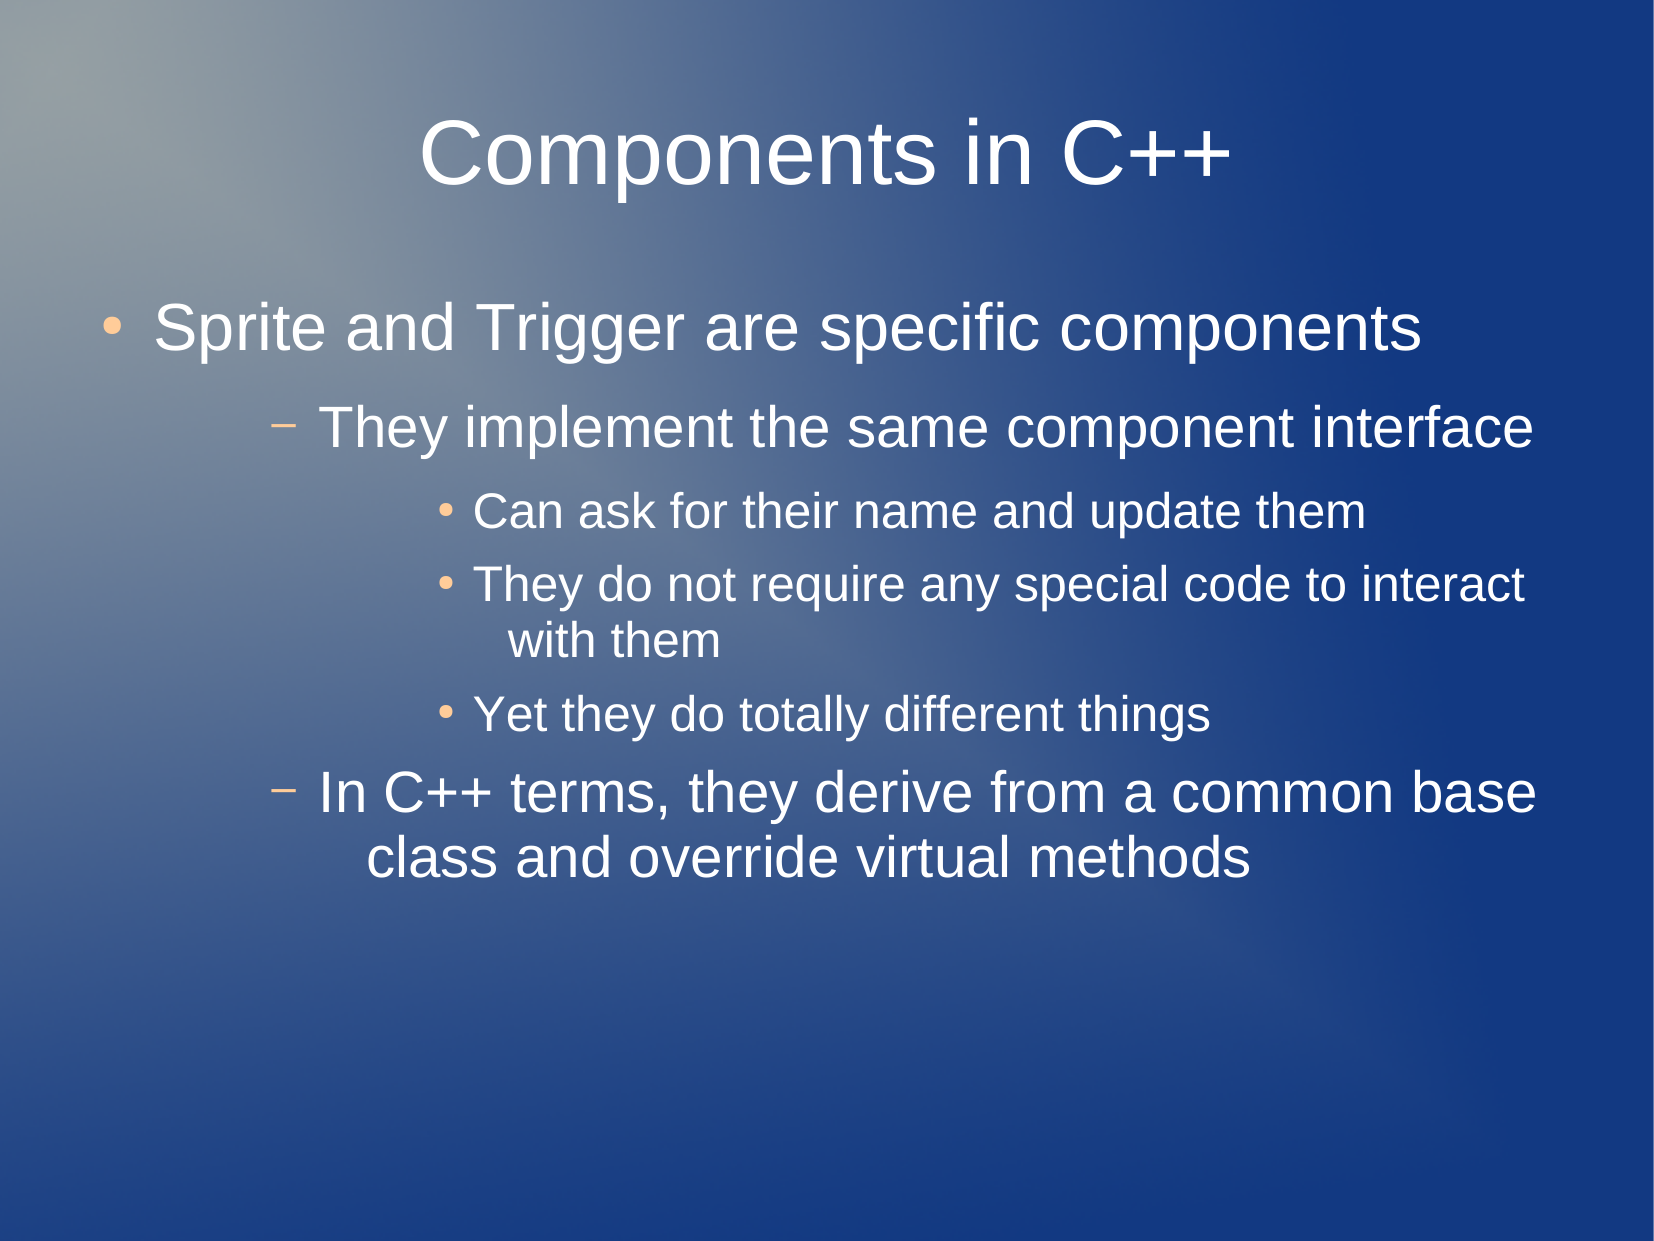

# Components in C++
Sprite and Trigger are specific components
They implement the same component interface
Can ask for their name and update them
They do not require any special code to interact with them
Yet they do totally different things
In C++ terms, they derive from a common base class and override virtual methods